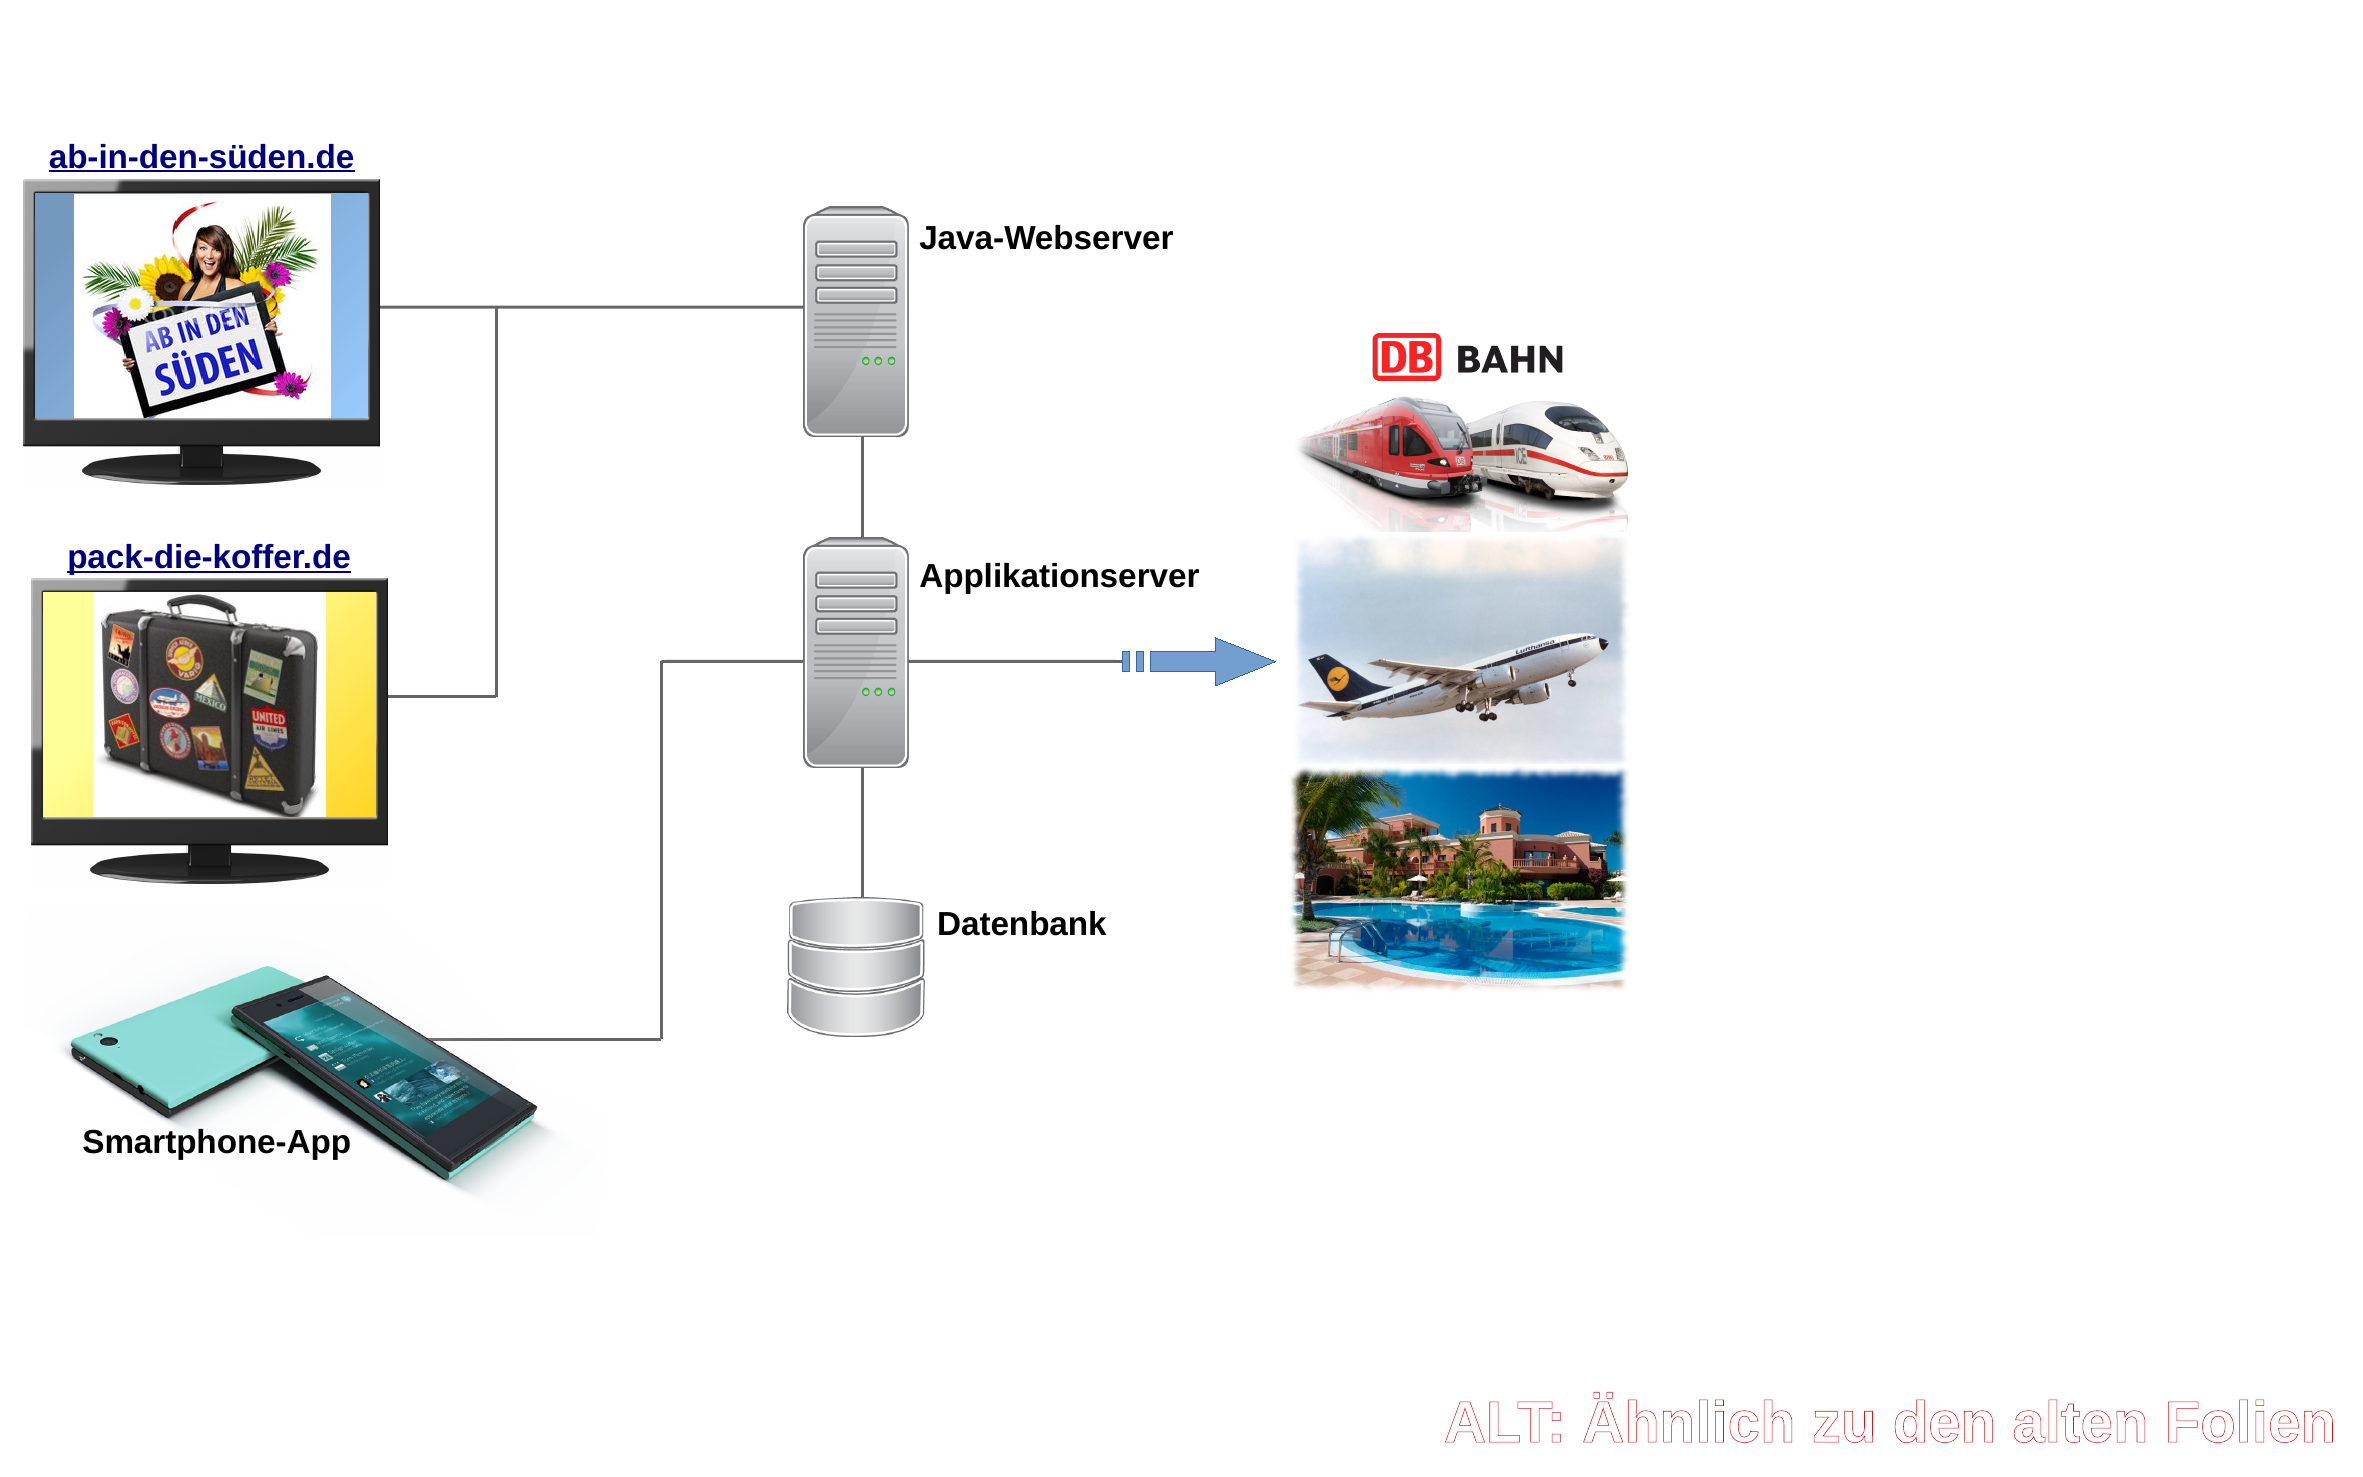

ab-in-den-süden.de
Java-Webserver
pack-die-koffer.de
Applikationserver
Datenbank
Smartphone-App
ALT: Ähnlich zu den alten Folien